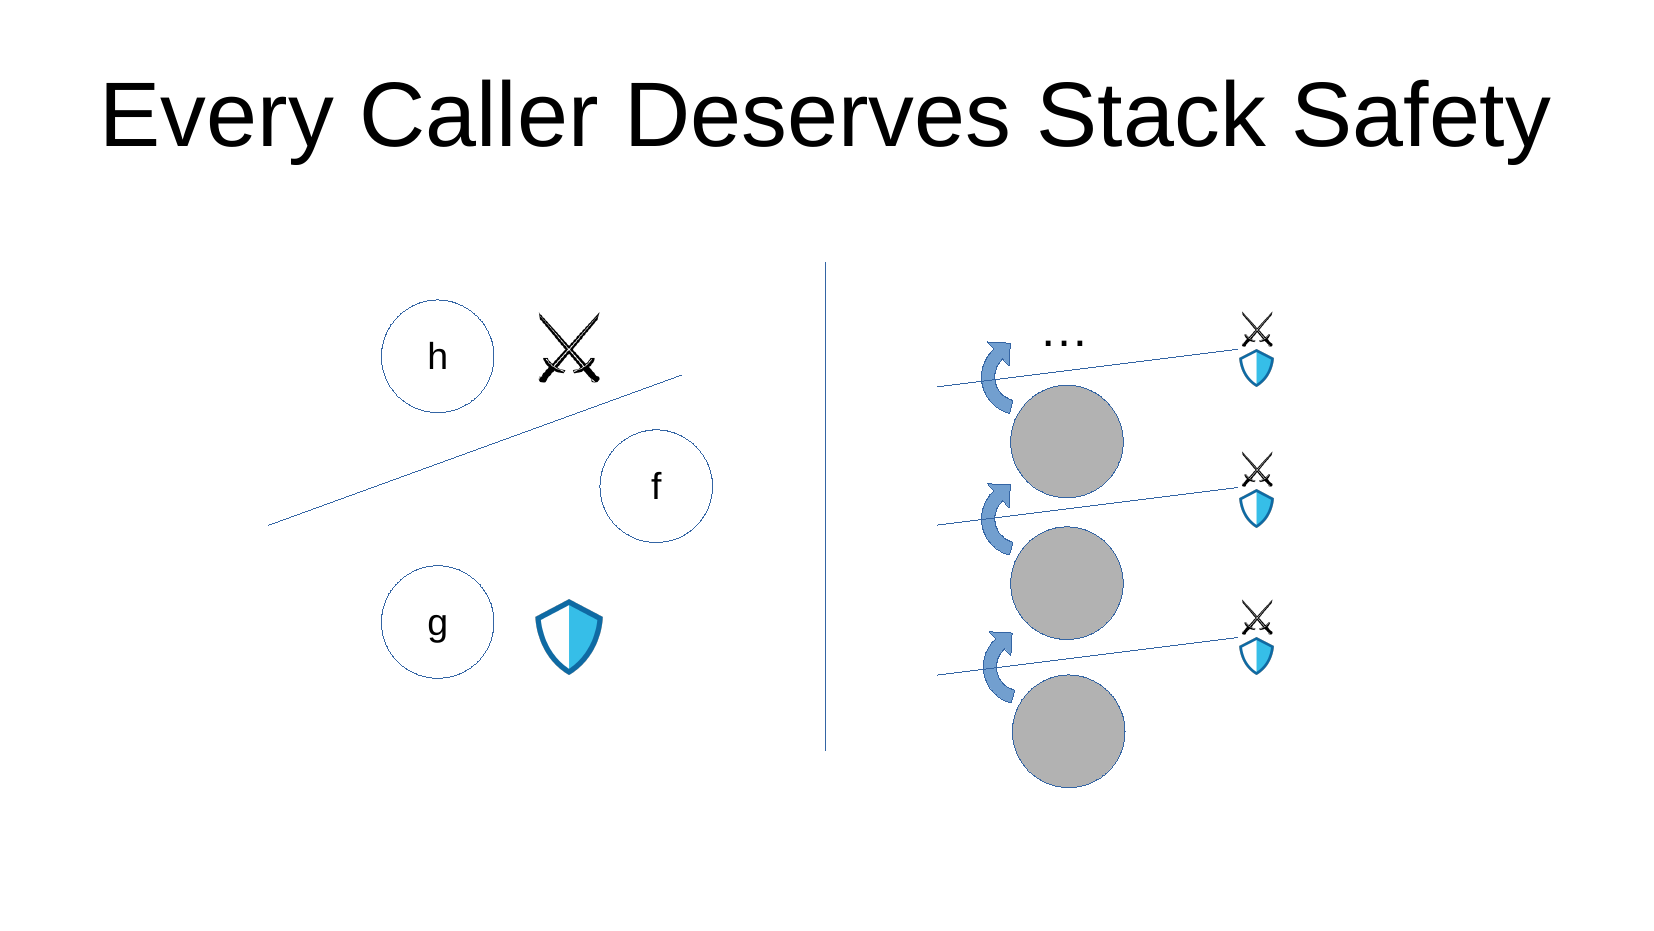

# Every Caller Deserves Stack Safety
…
h
f
g